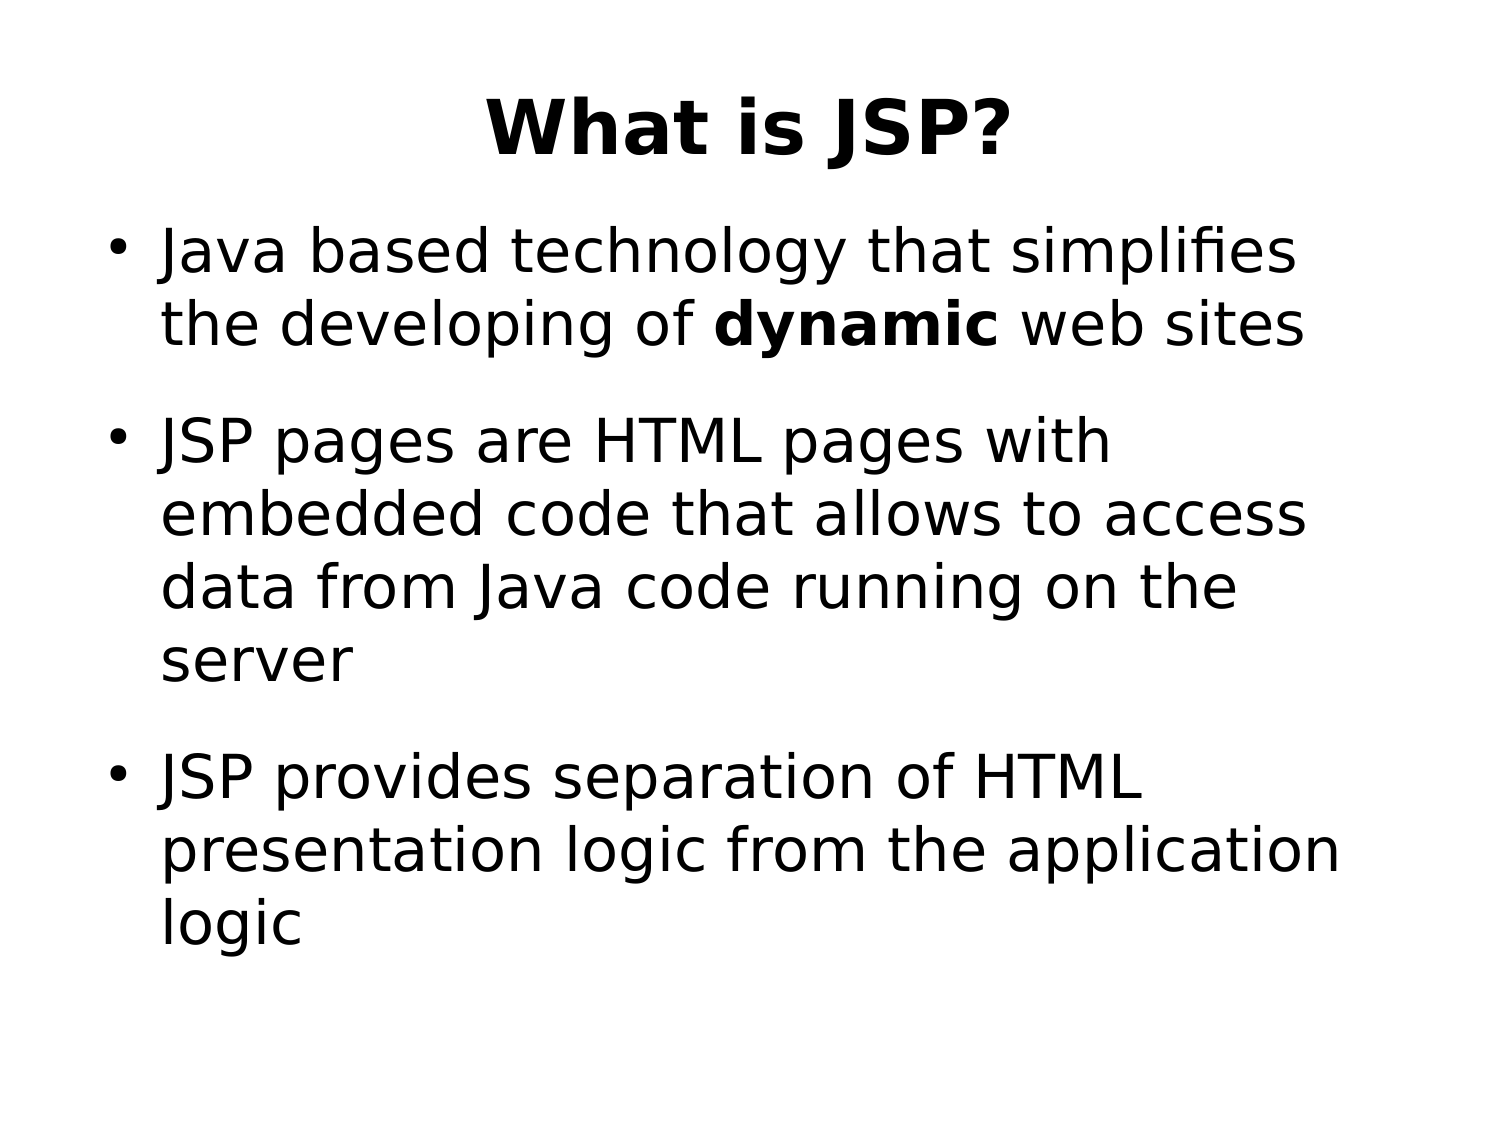

# What is JSP?
Java based technology that simplifies the developing of dynamic web sites
JSP pages are HTML pages with embedded code that allows to access data from Java code running on the server
JSP provides separation of HTML presentation logic from the application logic